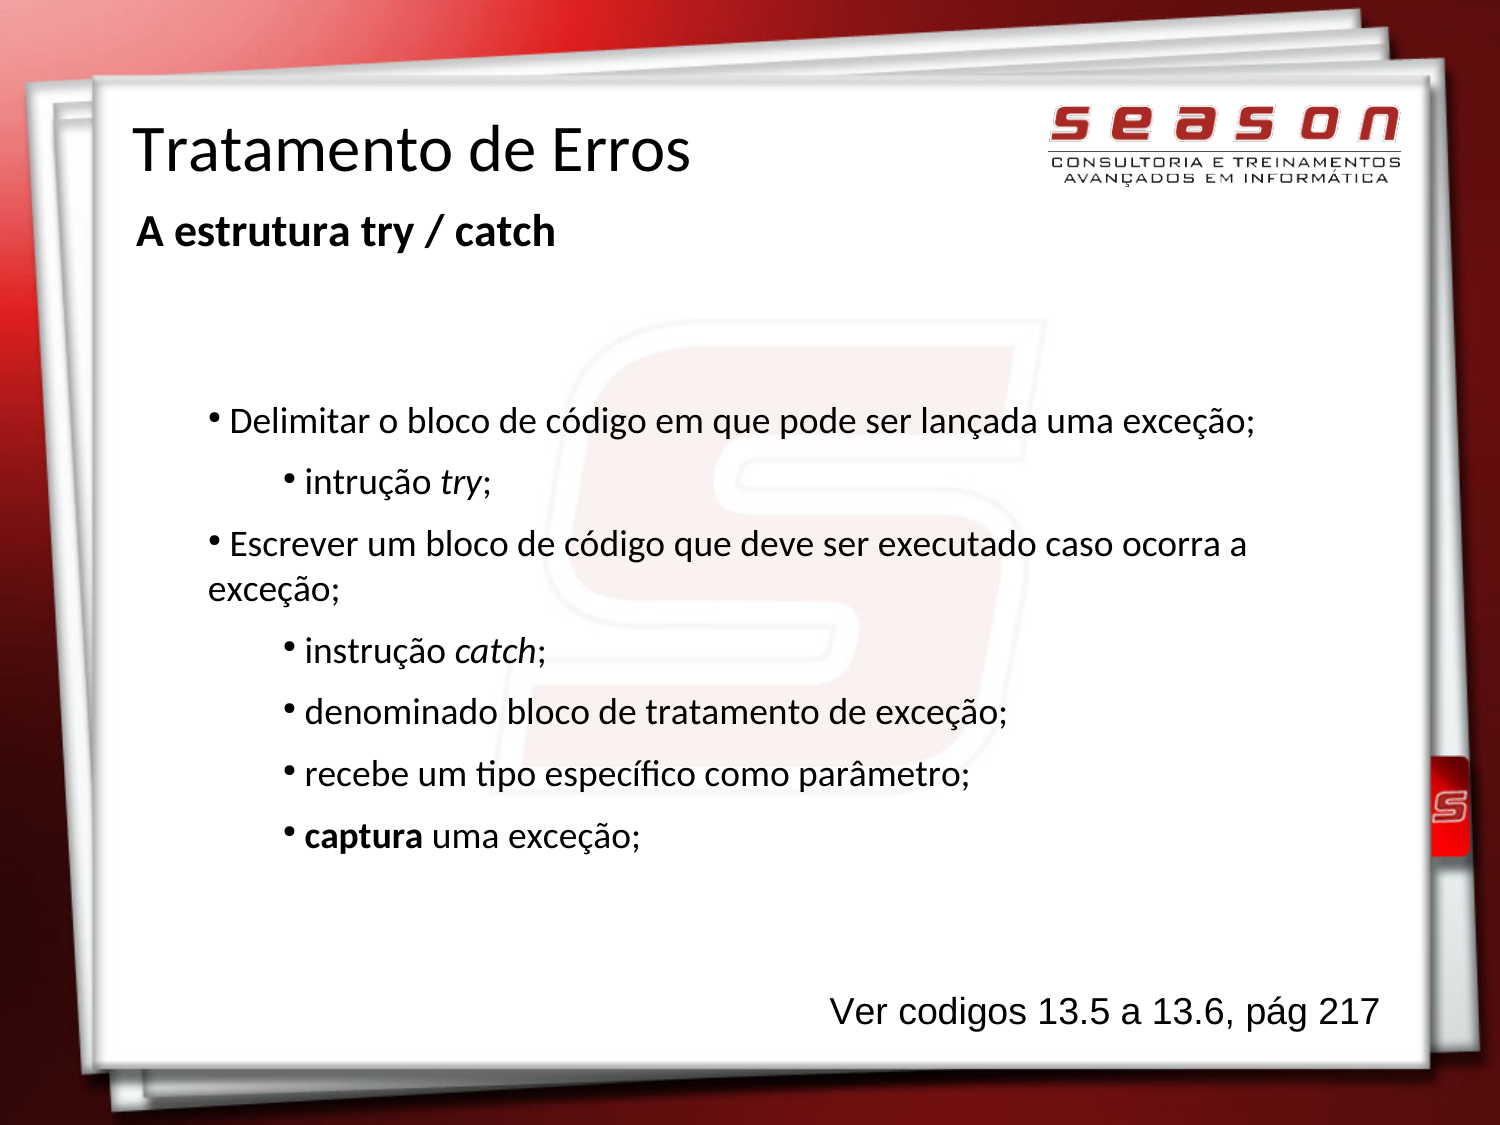

# Tratamento de Erros
A estrutura try / catch
 Delimitar o bloco de código em que pode ser lançada uma exceção;
 intrução try;
 Escrever um bloco de código que deve ser executado caso ocorra a exceção;
 instrução catch;
 denominado bloco de tratamento de exceção;
 recebe um tipo específico como parâmetro;
 captura uma exceção;
Ver codigos 13.5 a 13.6, pág 217